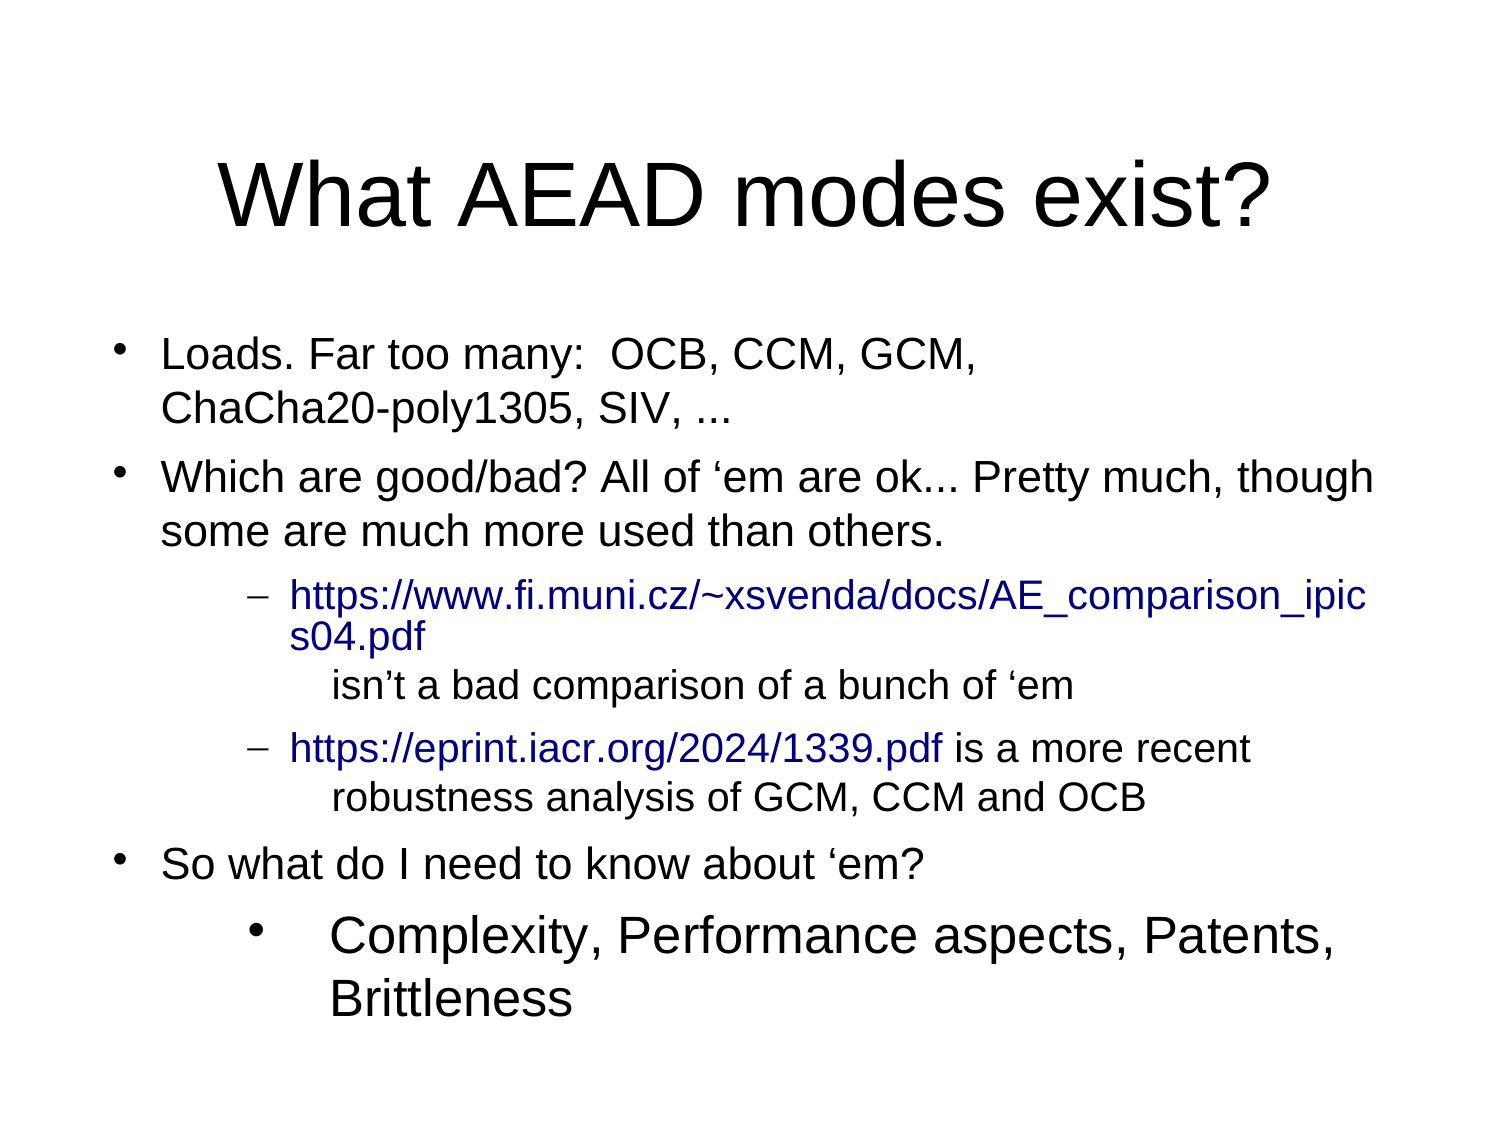

# What AEAD modes exist?
Loads. Far too many: OCB, CCM, GCM,
ChaCha20-poly1305, SIV, ...
Which are good/bad? All of ‘em are ok... Pretty much, though some are much more used than others.
https://www.fi.muni.cz/~xsvenda/docs/AE_comparison_ipics04.pdfisn’t a bad comparison of a bunch of ‘em
https://eprint.iacr.org/2024/1339.pdf is a more recent robustness analysis of GCM, CCM and OCB
So what do I need to know about ‘em?
Complexity, Performance aspects, Patents, Brittleness